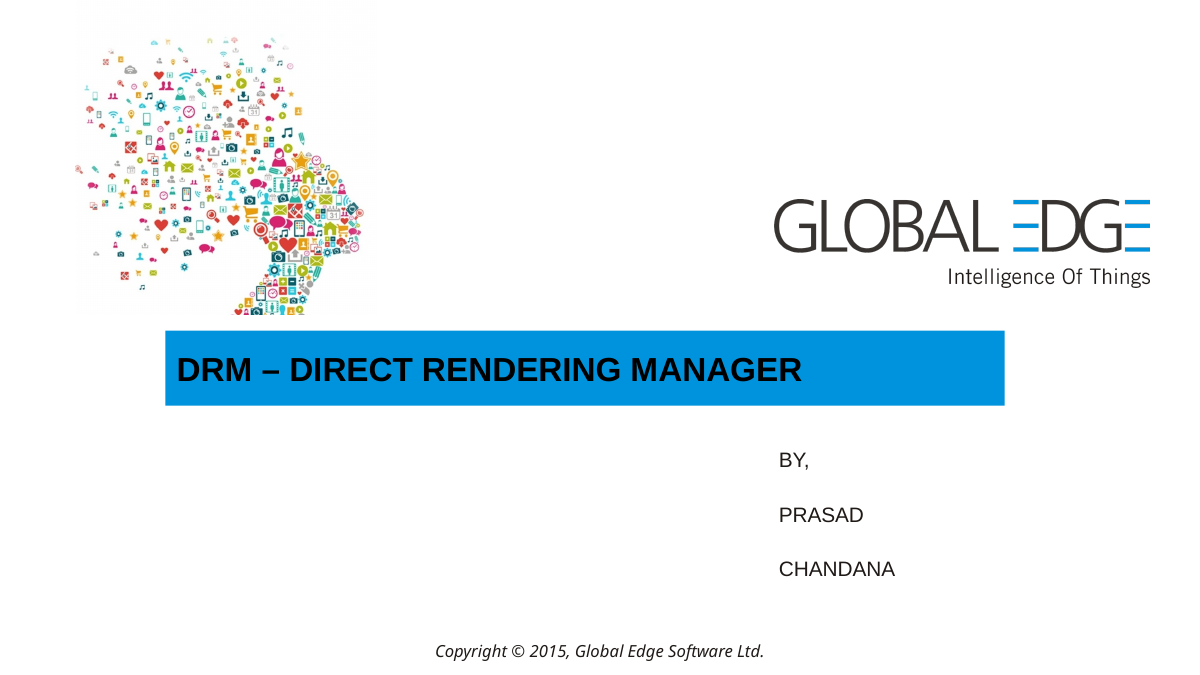

# DRM – DIRECT RENDERING MANAGER
BY,
PRASAD
CHANDANA